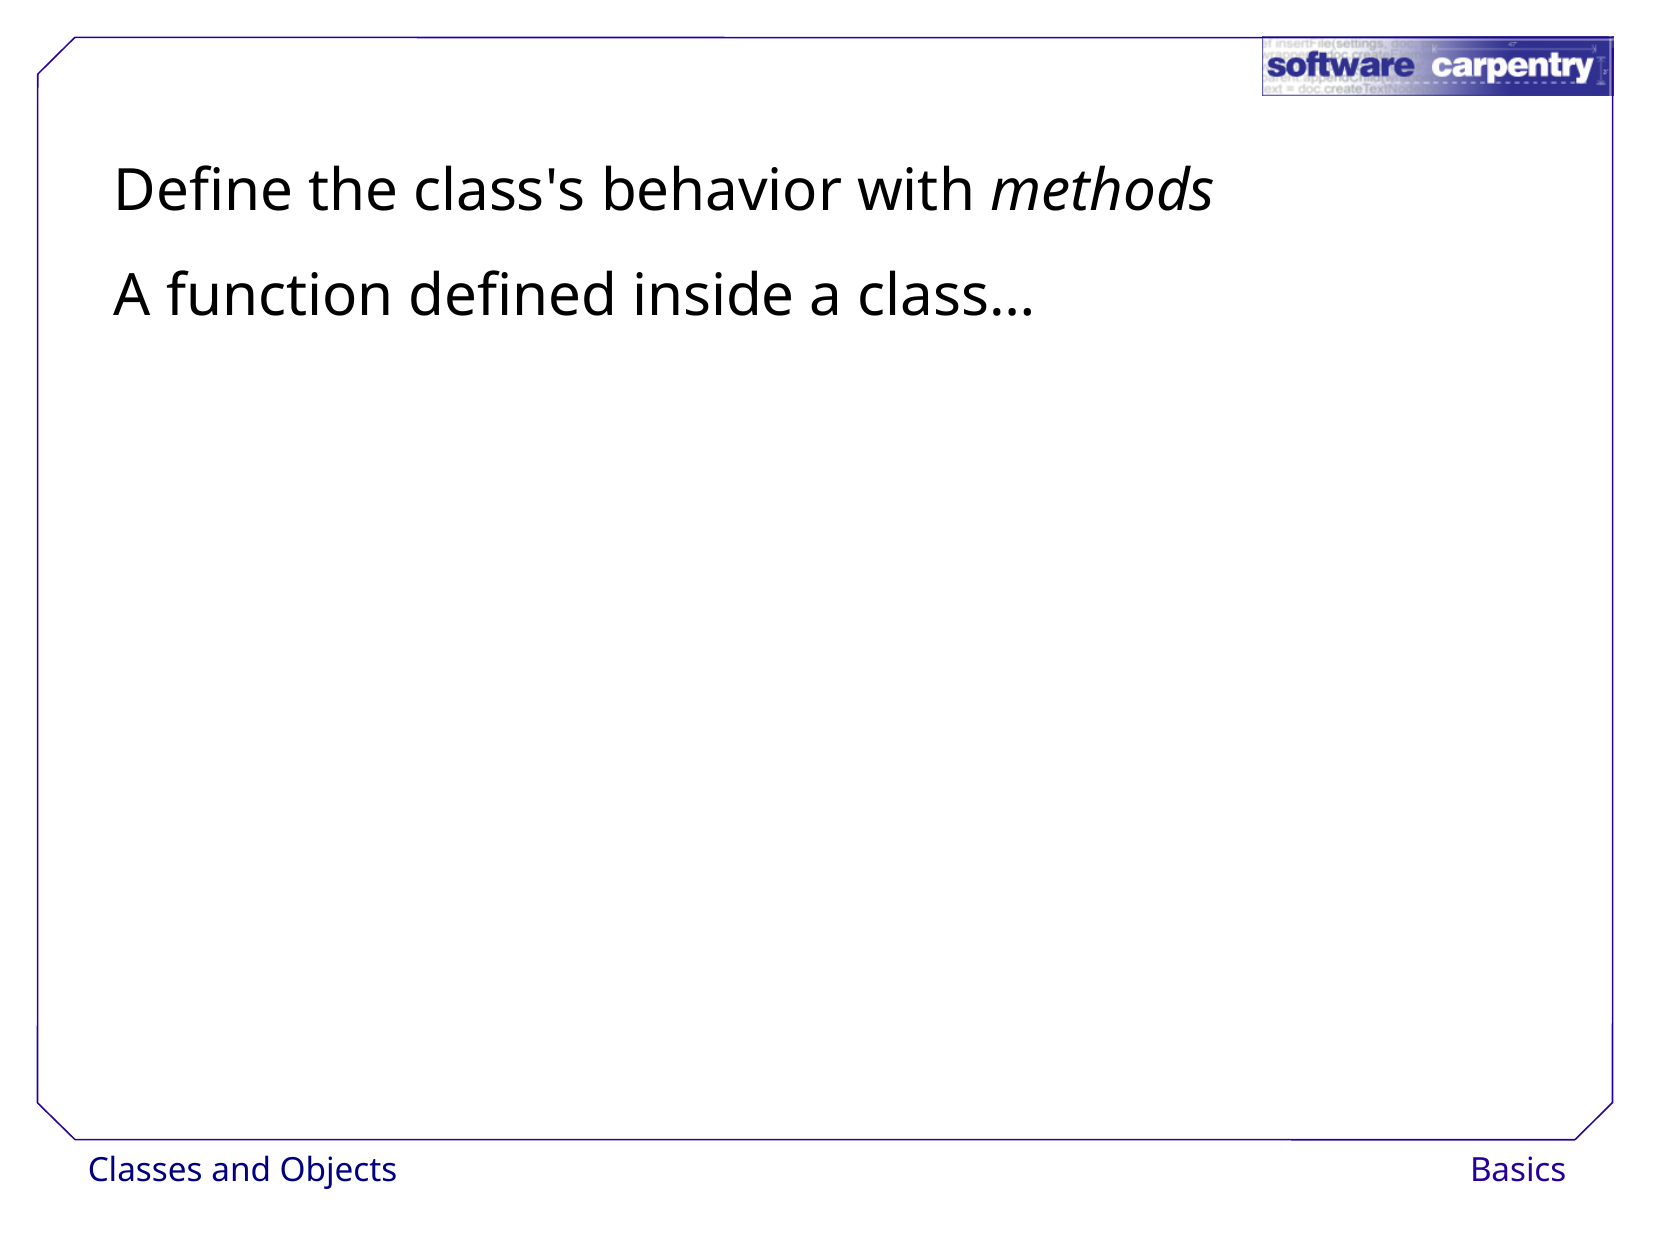

Define the class's behavior with methods
A function defined inside a class…